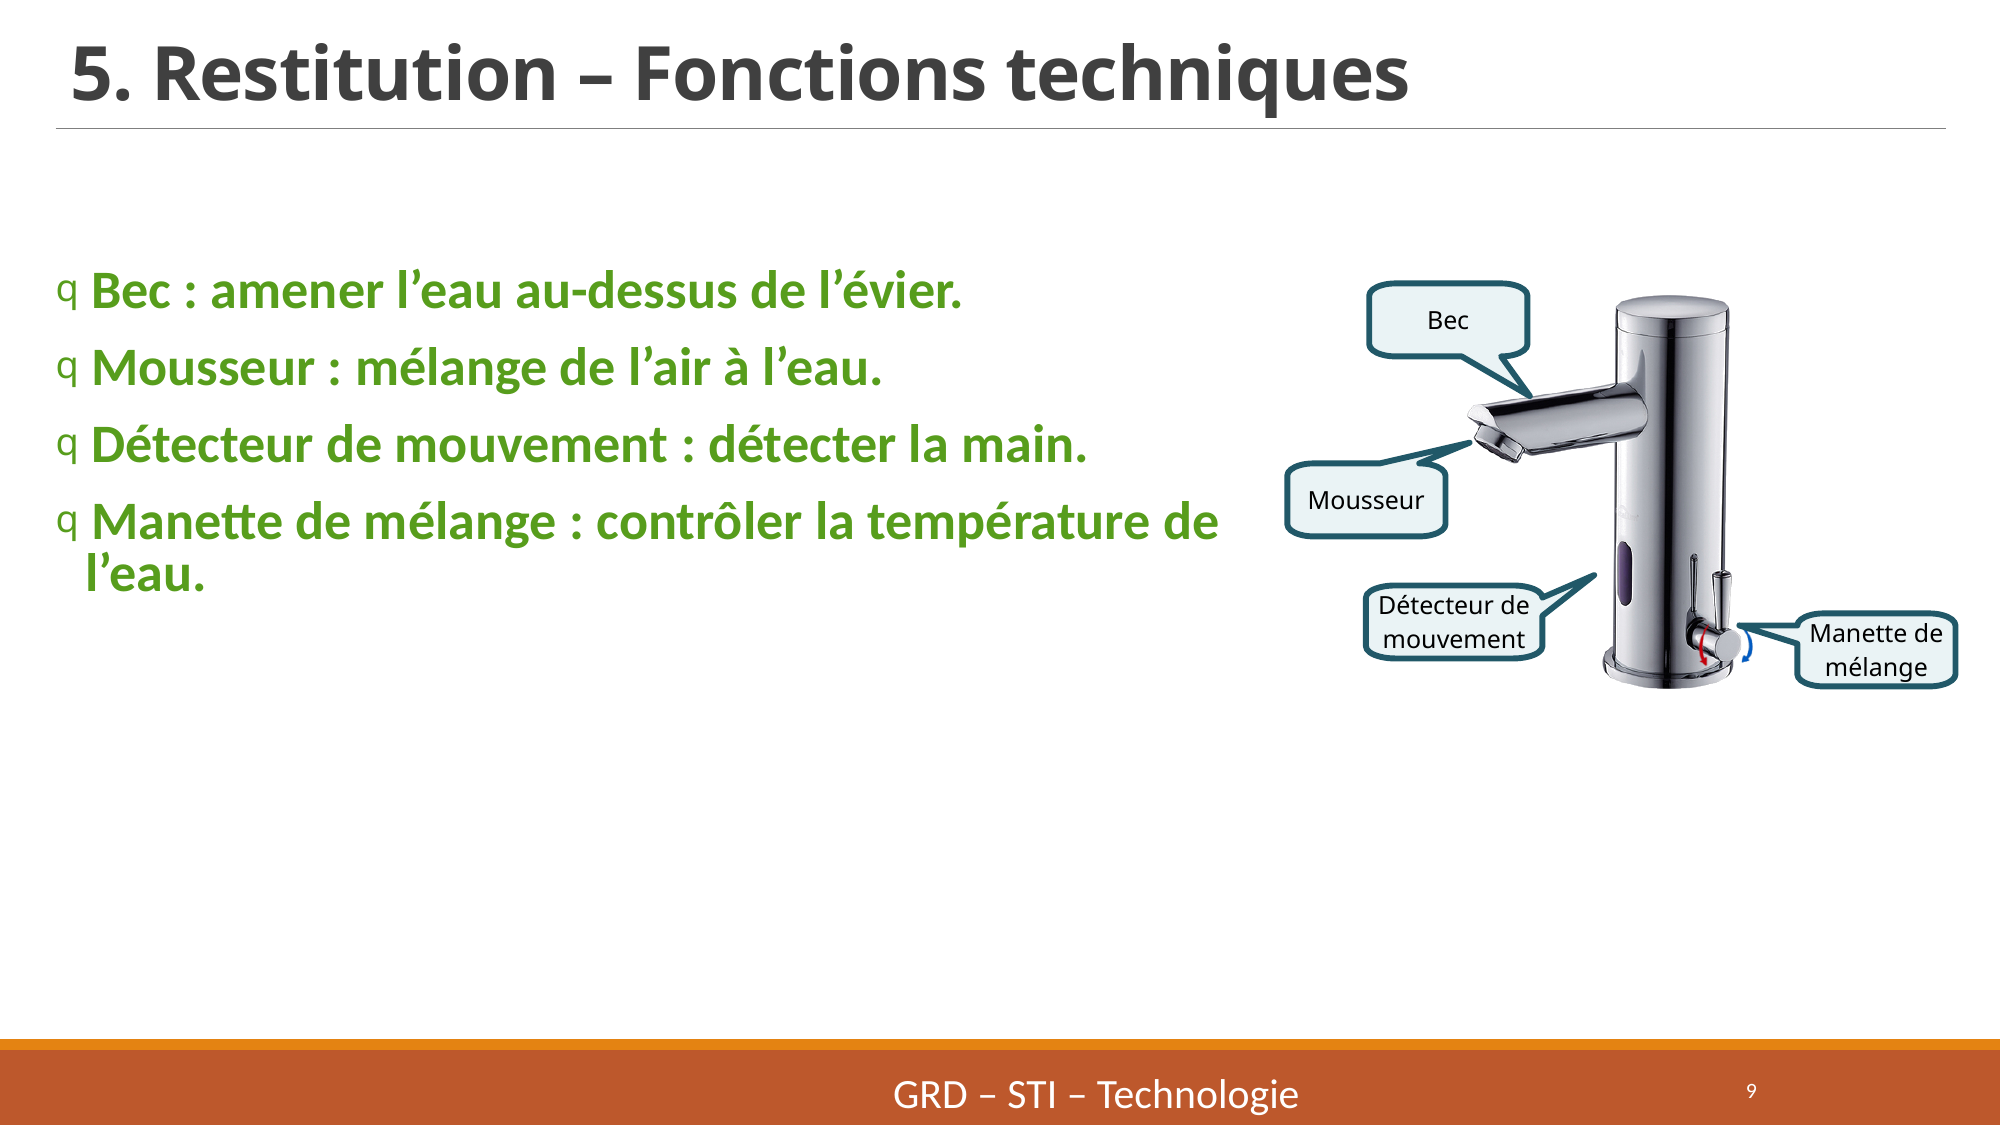

# 5. Restitution – Fonctions techniques
 Bec : amener l’eau au-dessus de l’évier.
 Mousseur : mélange de l’air à l’eau.
 Détecteur de mouvement : détecter la main.
 Manette de mélange : contrôler la température de l’eau.
Bec
Mousseur
Détecteur de
mouvement
Manette de
mélange
GRD STI
9